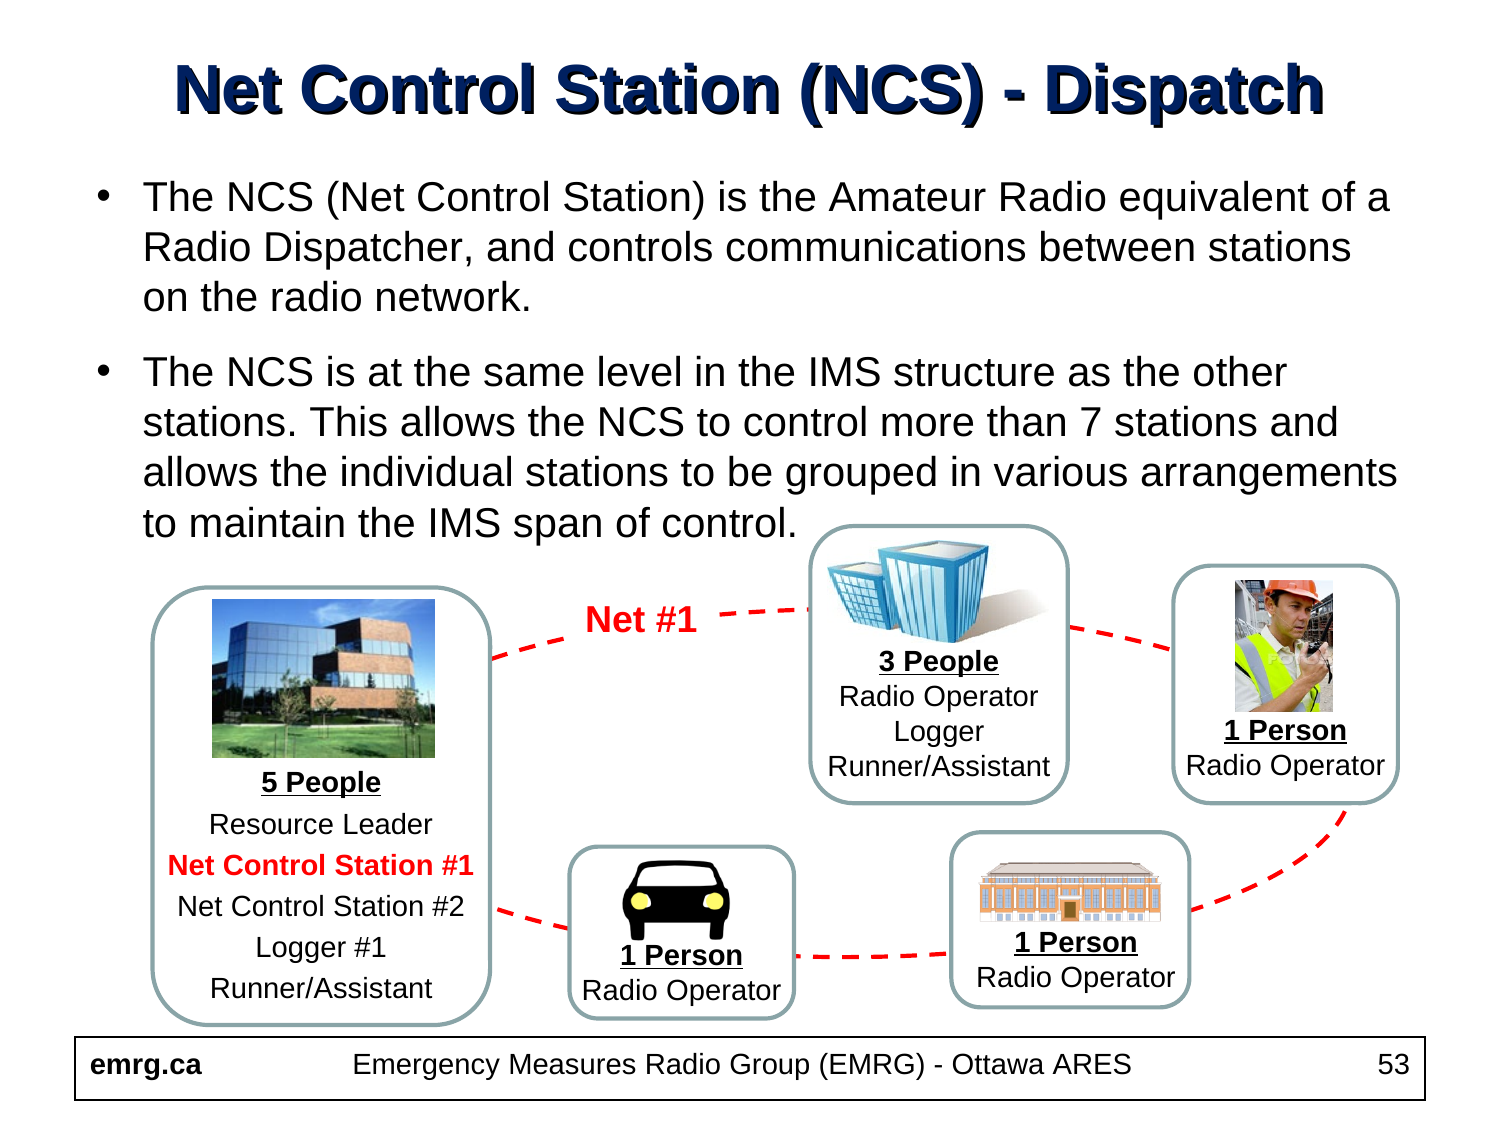

Net Control Station (NCS) - Dispatch
The NCS (Net Control Station) is the Amateur Radio equivalent of a Radio Dispatcher, and controls communications between stations on the radio network.
The NCS is at the same level in the IMS structure as the other stations. This allows the NCS to control more than 7 stations and allows the individual stations to be grouped in various arrangements to maintain the IMS span of control.
Net #1
3 People
Radio Operator
Logger
Runner/Assistant
1 Person
Radio Operator
5 People
Resource Leader
Net Control Station #1
Net Control Station #2
Logger #1
Runner/Assistant
1 Person
Radio Operator
1 Person
Radio Operator
Emergency Measures Radio Group (EMRG) - Ottawa ARES